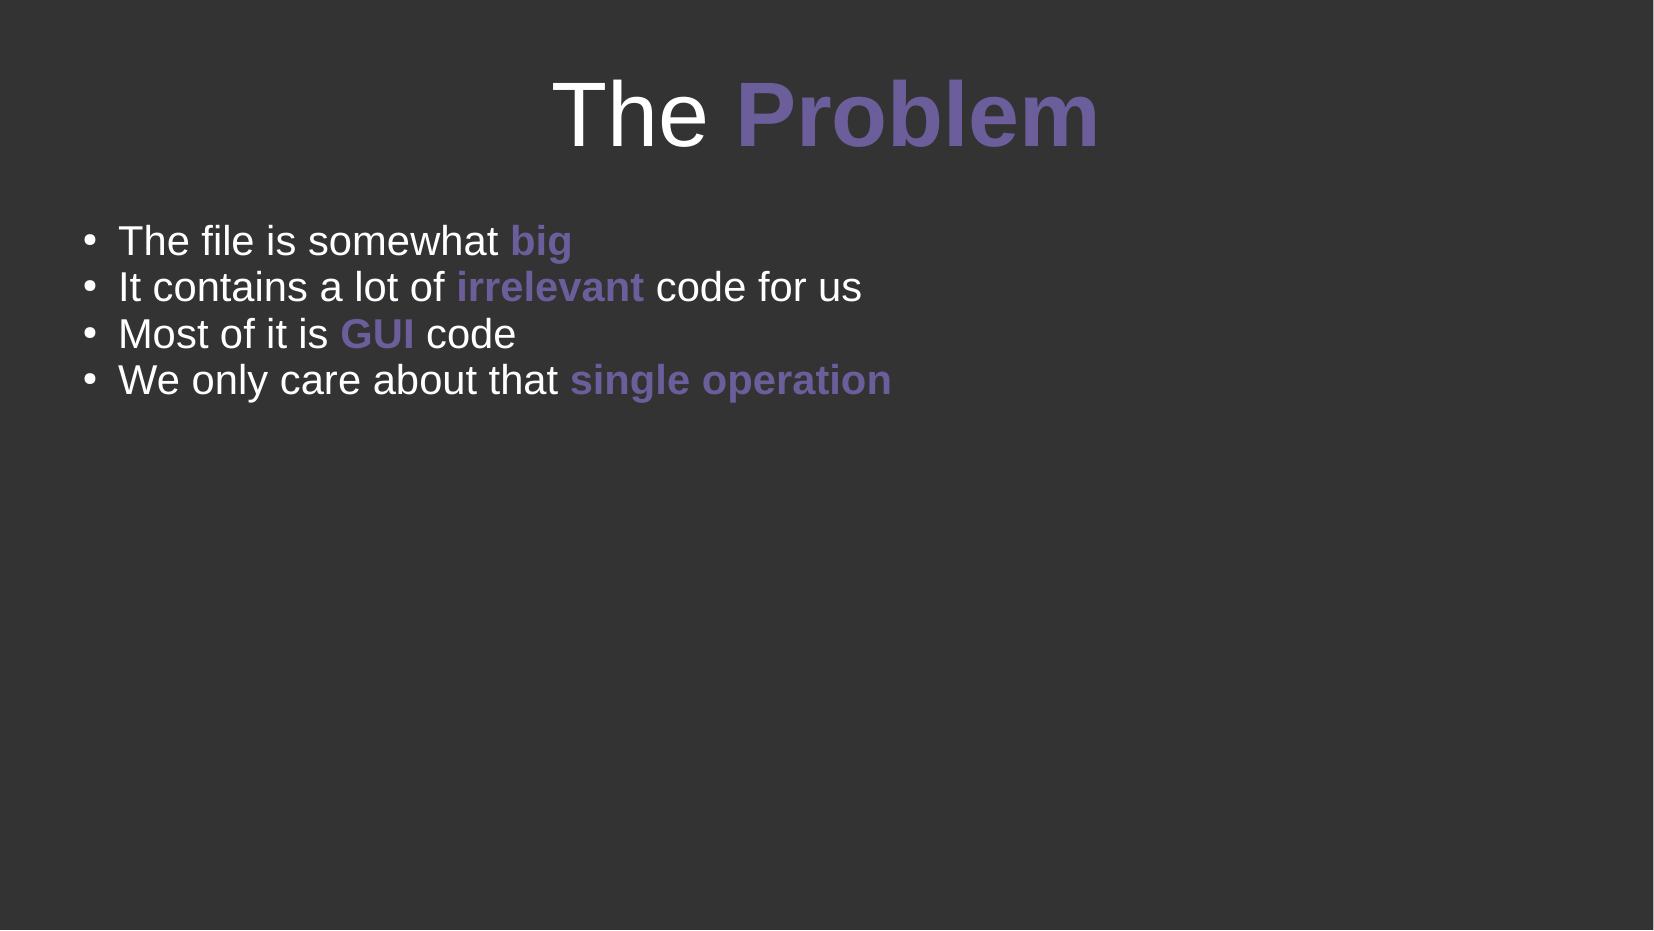

# The Problem
The file is somewhat big
It contains a lot of irrelevant code for us
Most of it is GUI code
We only care about that single operation